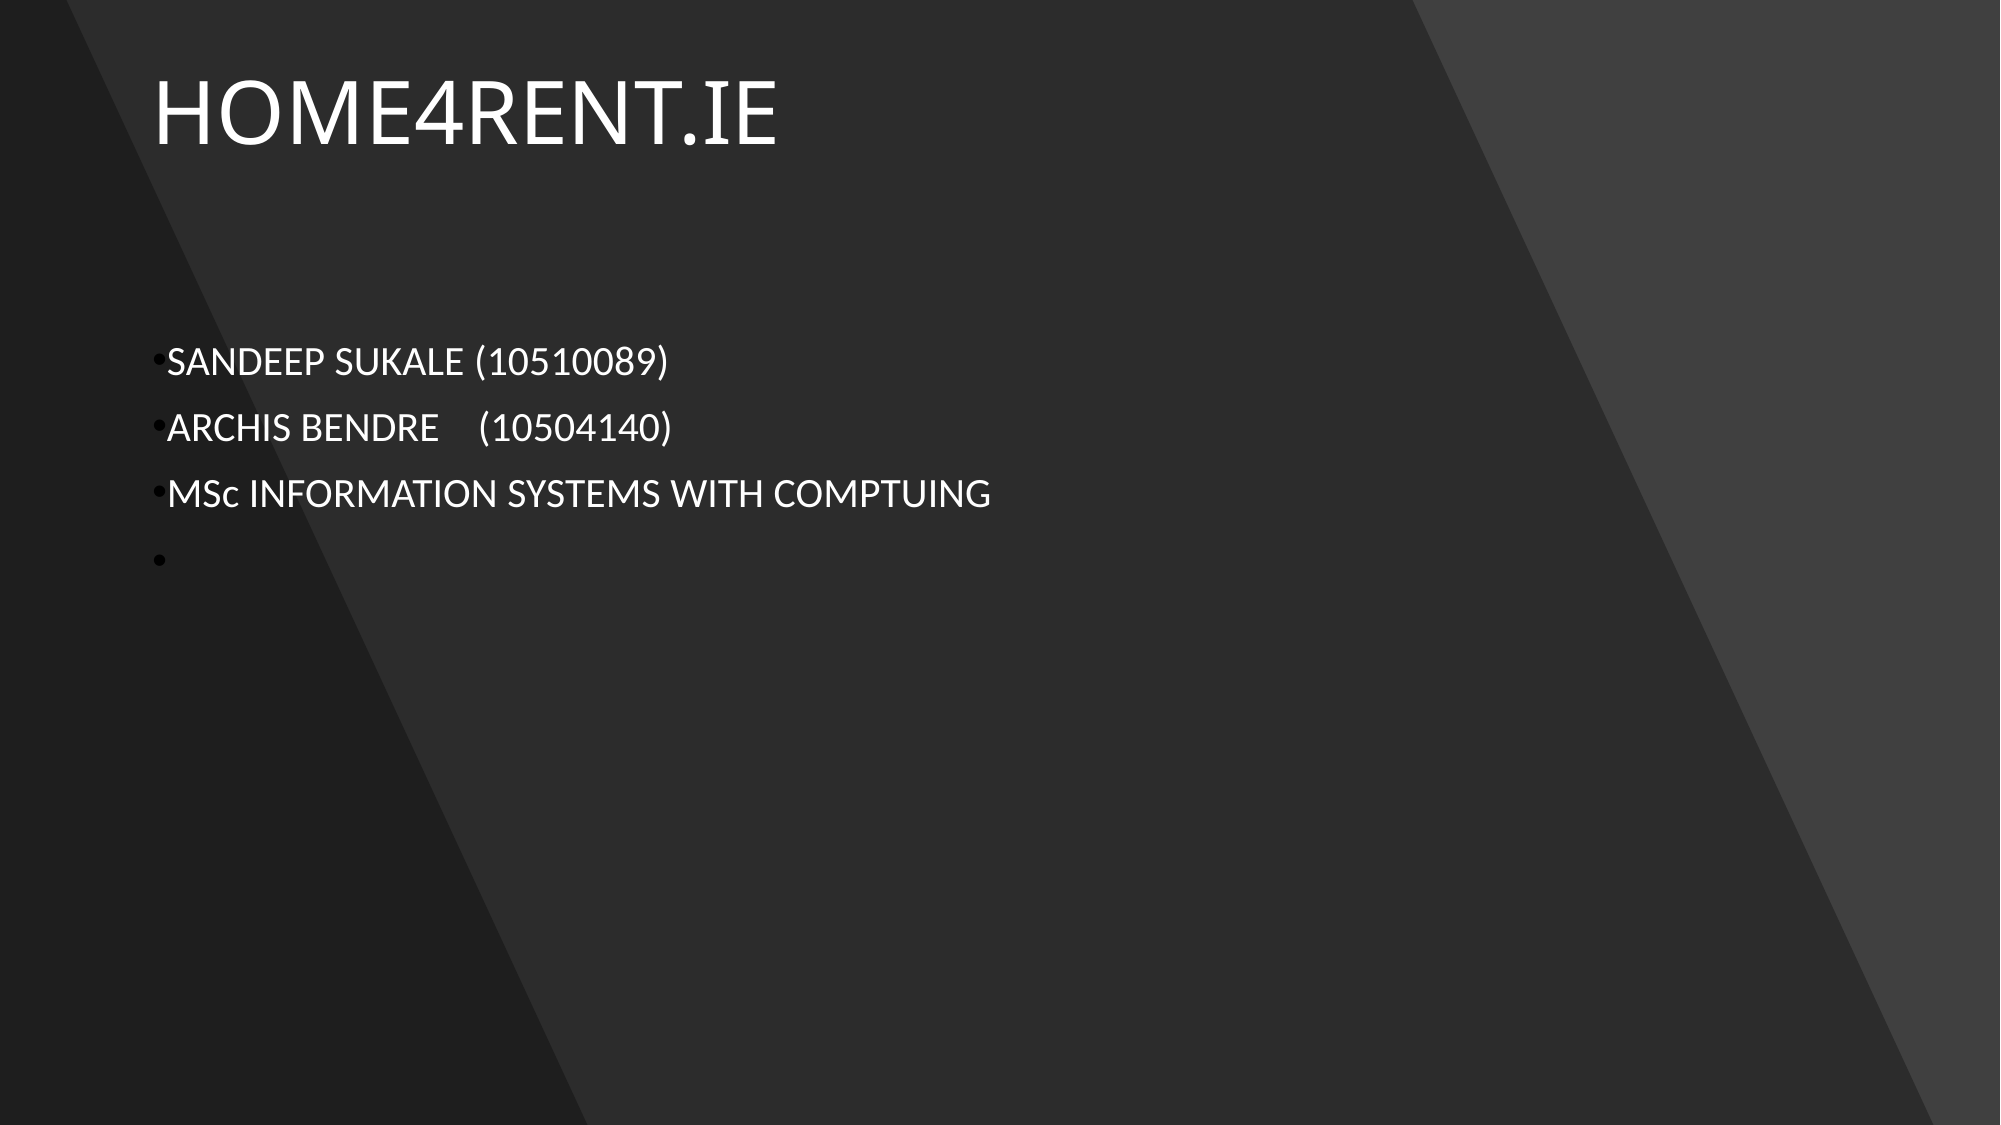

# HOME4RENT.IE
SANDEEP SUKALE (10510089)
ARCHIS BENDRE (10504140)
MSc INFORMATION SYSTEMS WITH COMPTUING